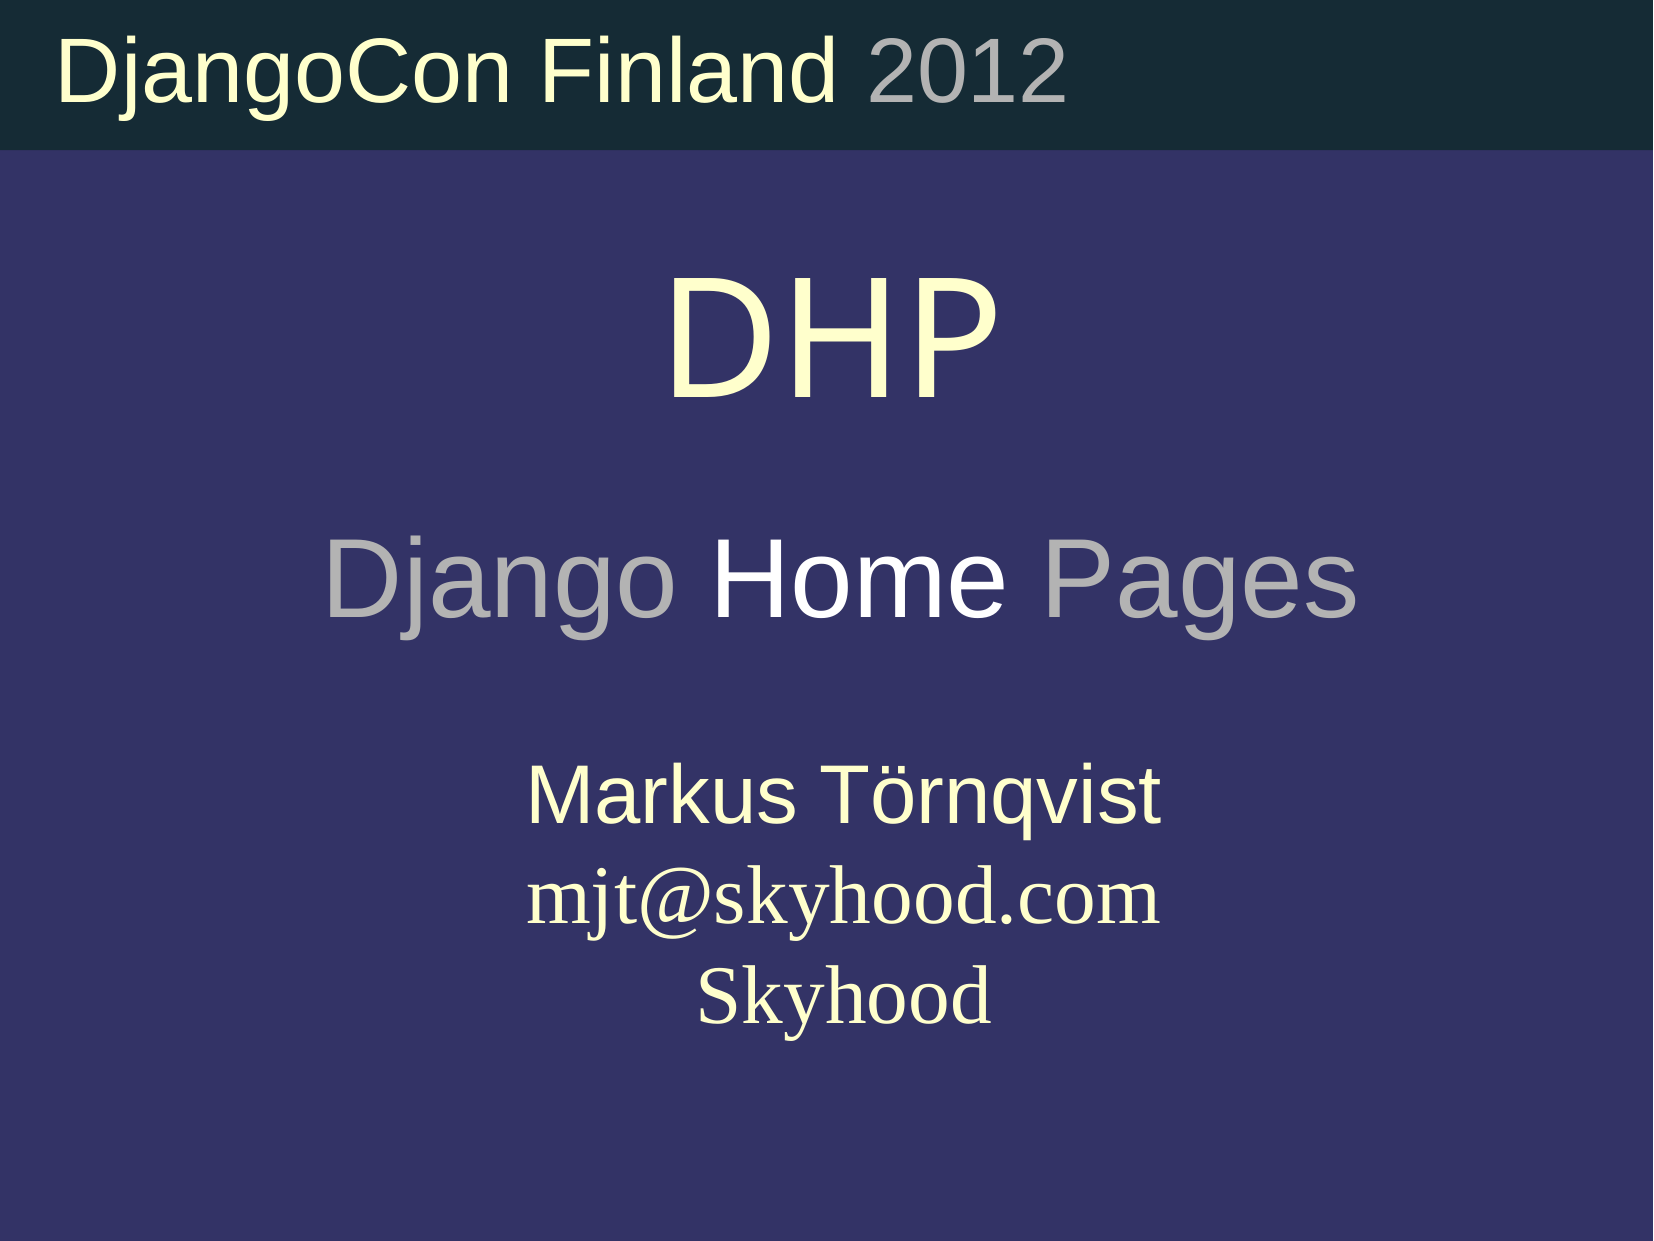

# DjangoCon Finland 2012
DHP
 Django Home Pages
Markus Törnqvist
mjt@skyhood.com
Skyhood